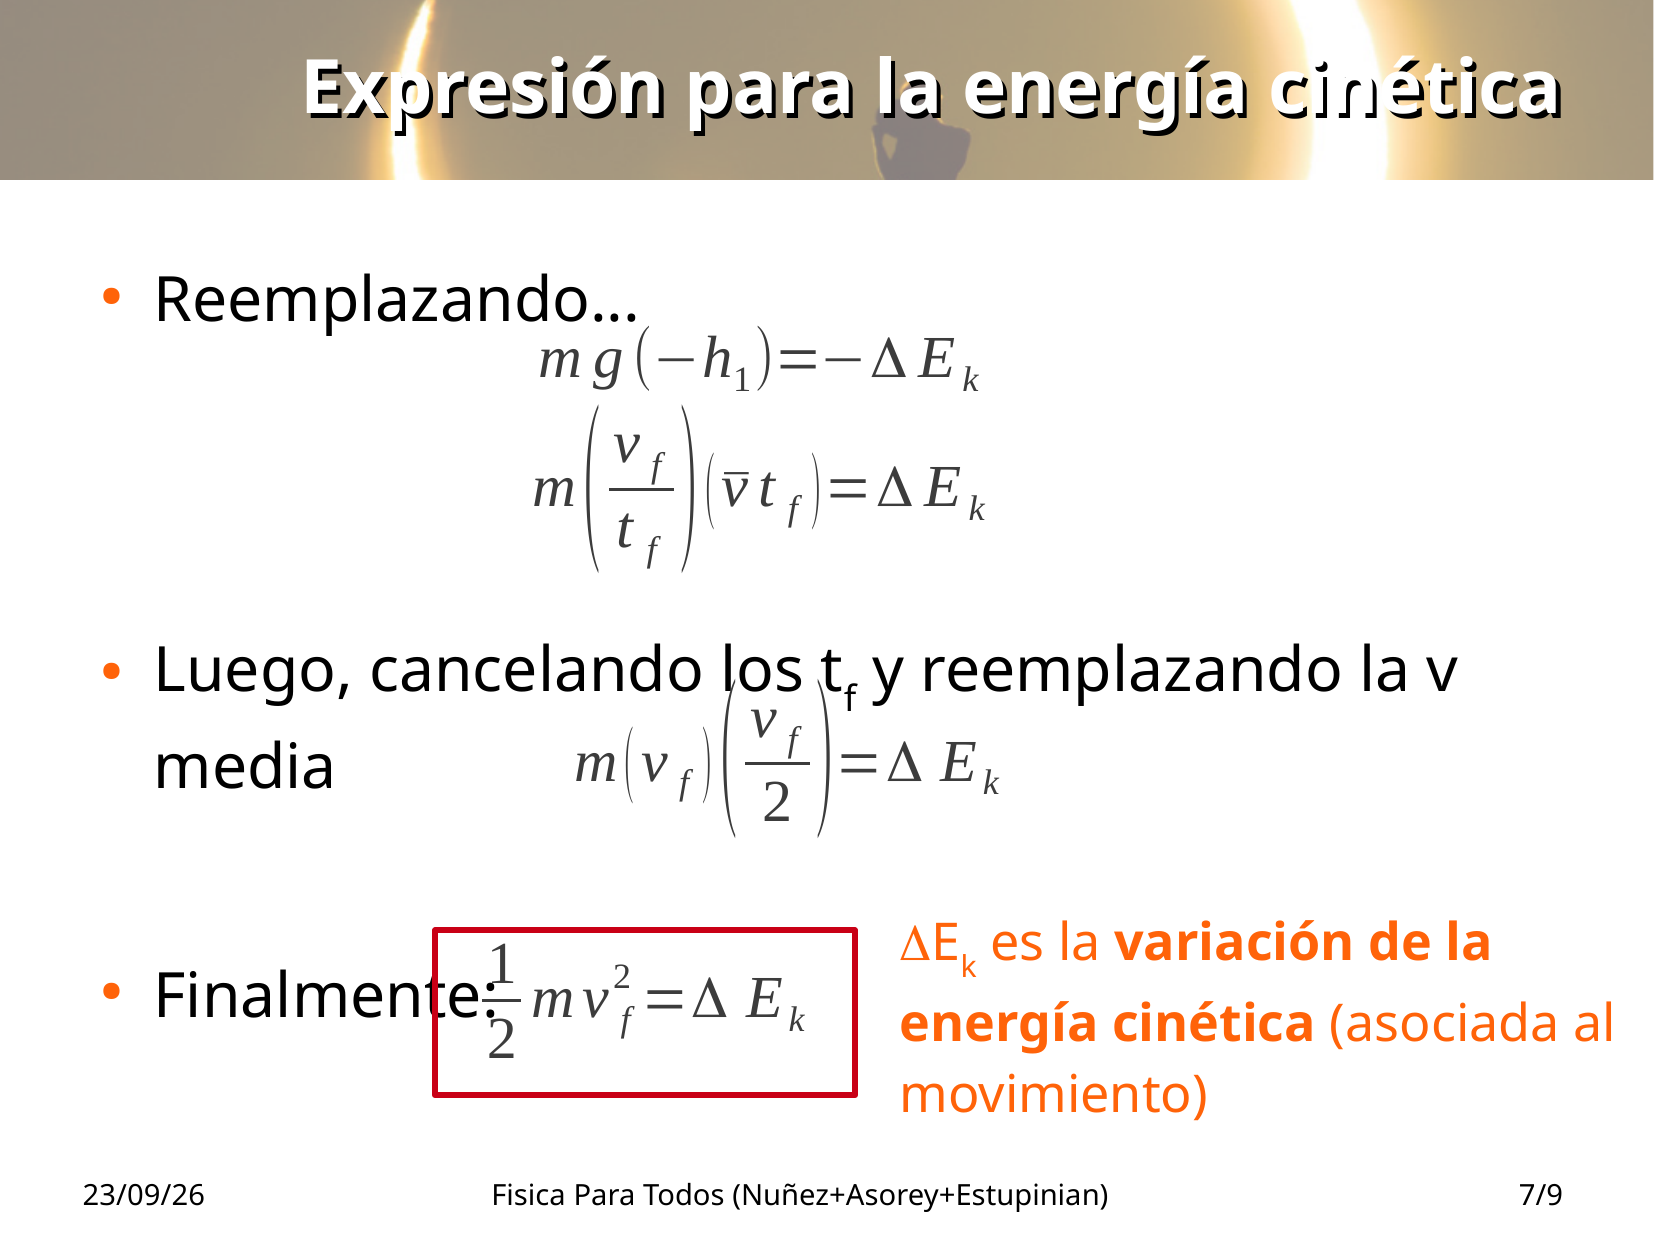

# Expresión para la energía cinética
Reemplazando...
Luego, cancelando los tf y reemplazando la v media
Finalmente:
DEk es la variación de la energía cinética (asociada al movimiento)
Fisica Para Todos (Nuñez+Asorey+Estupinian)
7